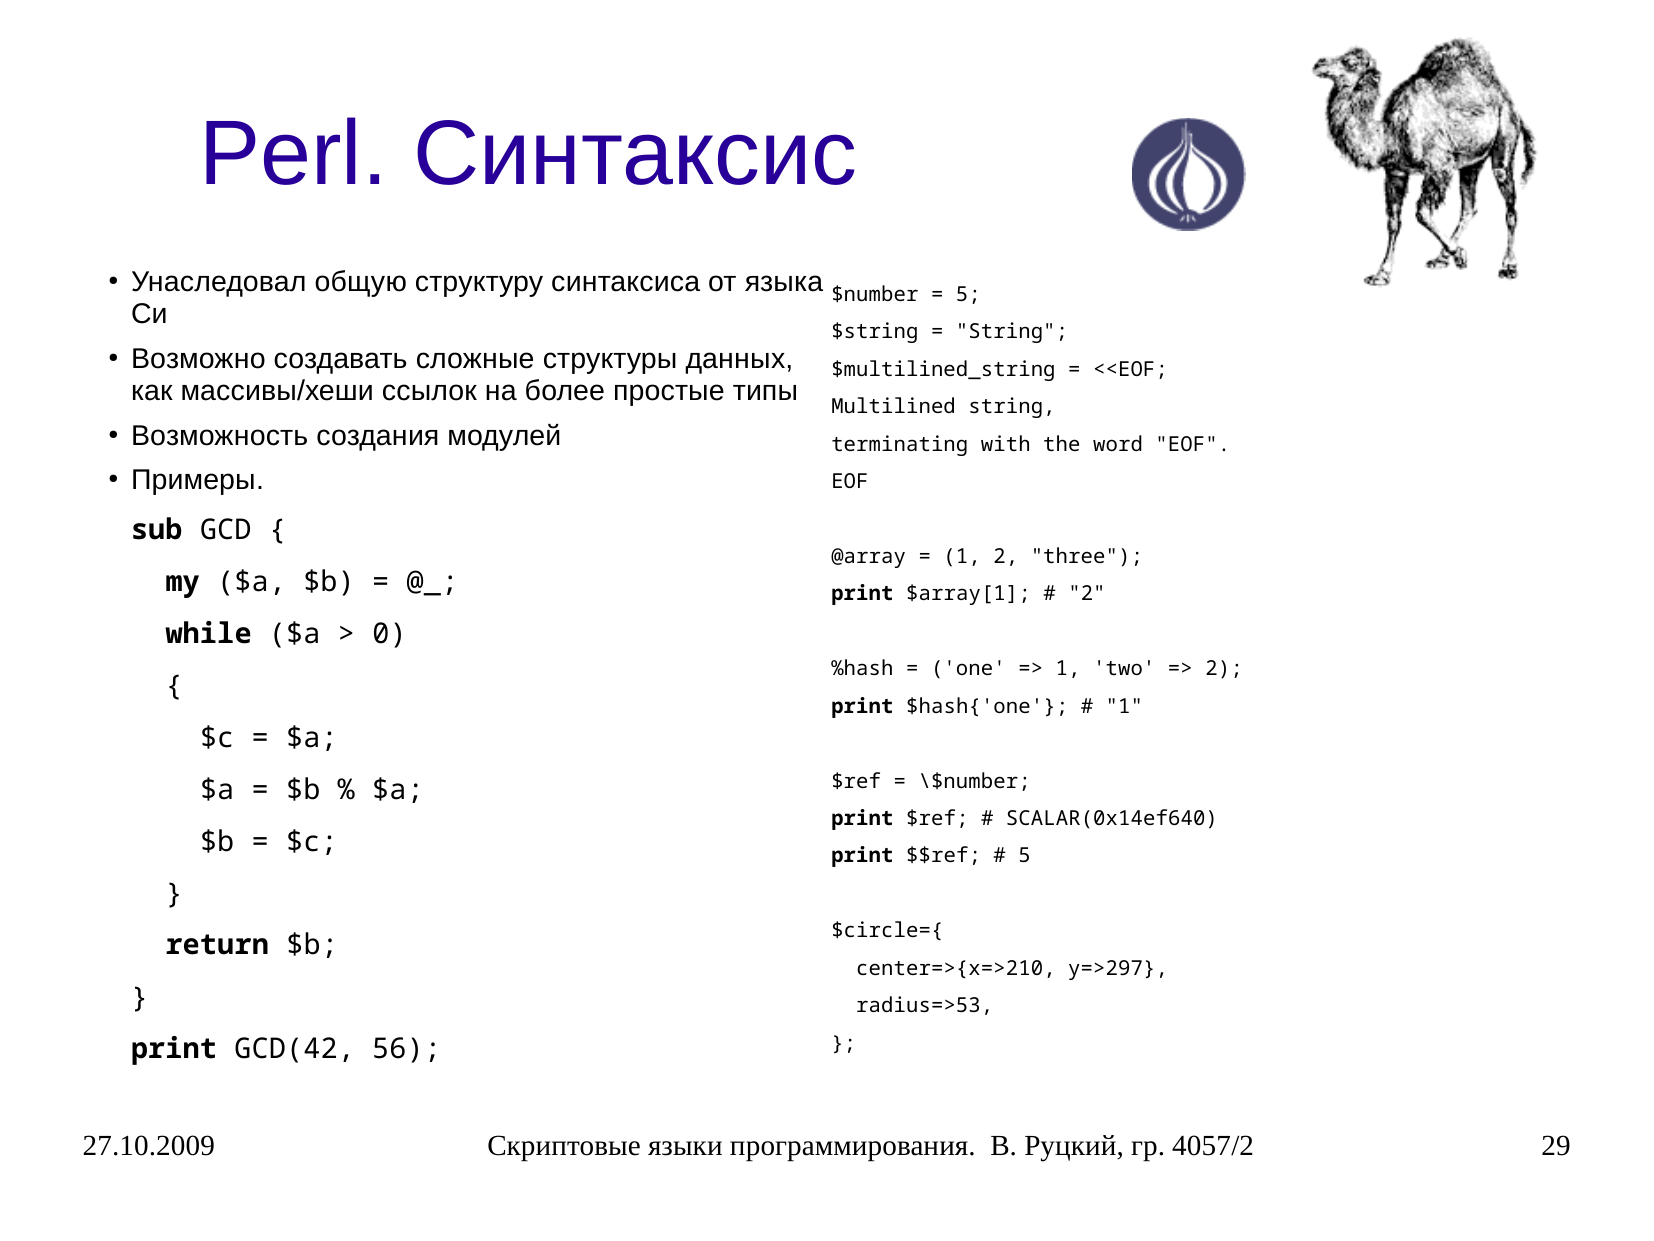

# Perl. Синтаксис
Унаследовал общую структуру синтаксиса от языка Си
Возможно создавать сложные структуры данных, как массивы/хеши ссылок на более простые типы
Возможность создания модулей
Примеры.
sub GCD {
 my ($a, $b) = @_;
 while ($a > 0)
 {
 $c = $a;
 $a = $b % $a;
 $b = $c;
 }
 return $b;
}
print GCD(42, 56);
$number = 5;
$string = "String";
$multilined_string = <<EOF;
Multilined string,
terminating with the word "EOF".
EOF
@array = (1, 2, "three");
print $array[1]; # "2"
%hash = ('one' => 1, 'two' => 2);
print $hash{'one'}; # "1"
$ref = \$number;
print $ref; # SCALAR(0x14ef640)
print $$ref; # 5
$circle={
 center=>{x=>210, y=>297},
 radius=>53,
};
27.10.2009
Скриптовые языки программирования. В. Руцкий, гр. 4057/2
29